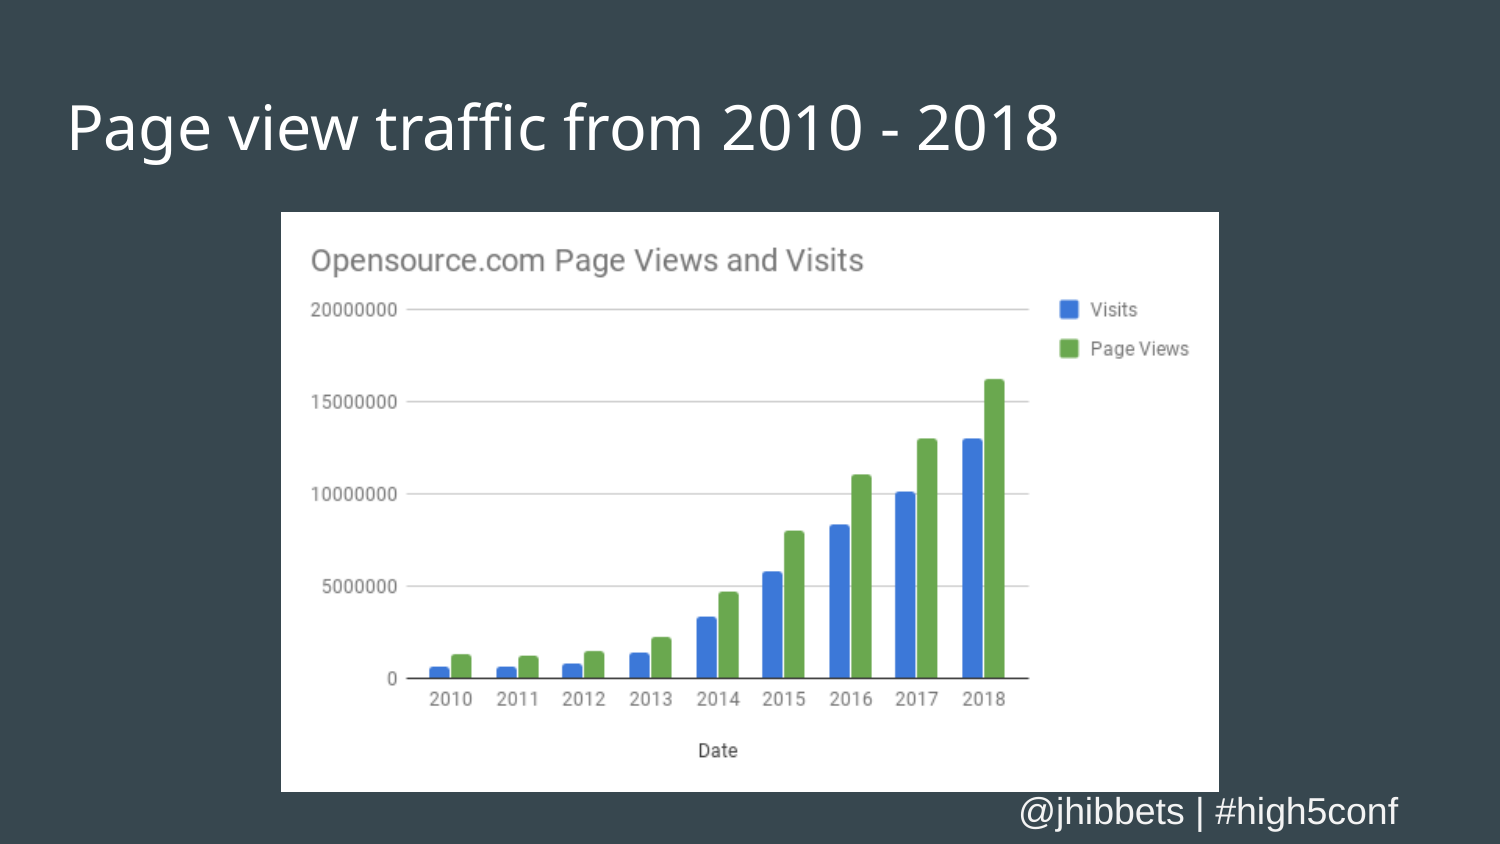

# Page view traffic from 2010 - 2018